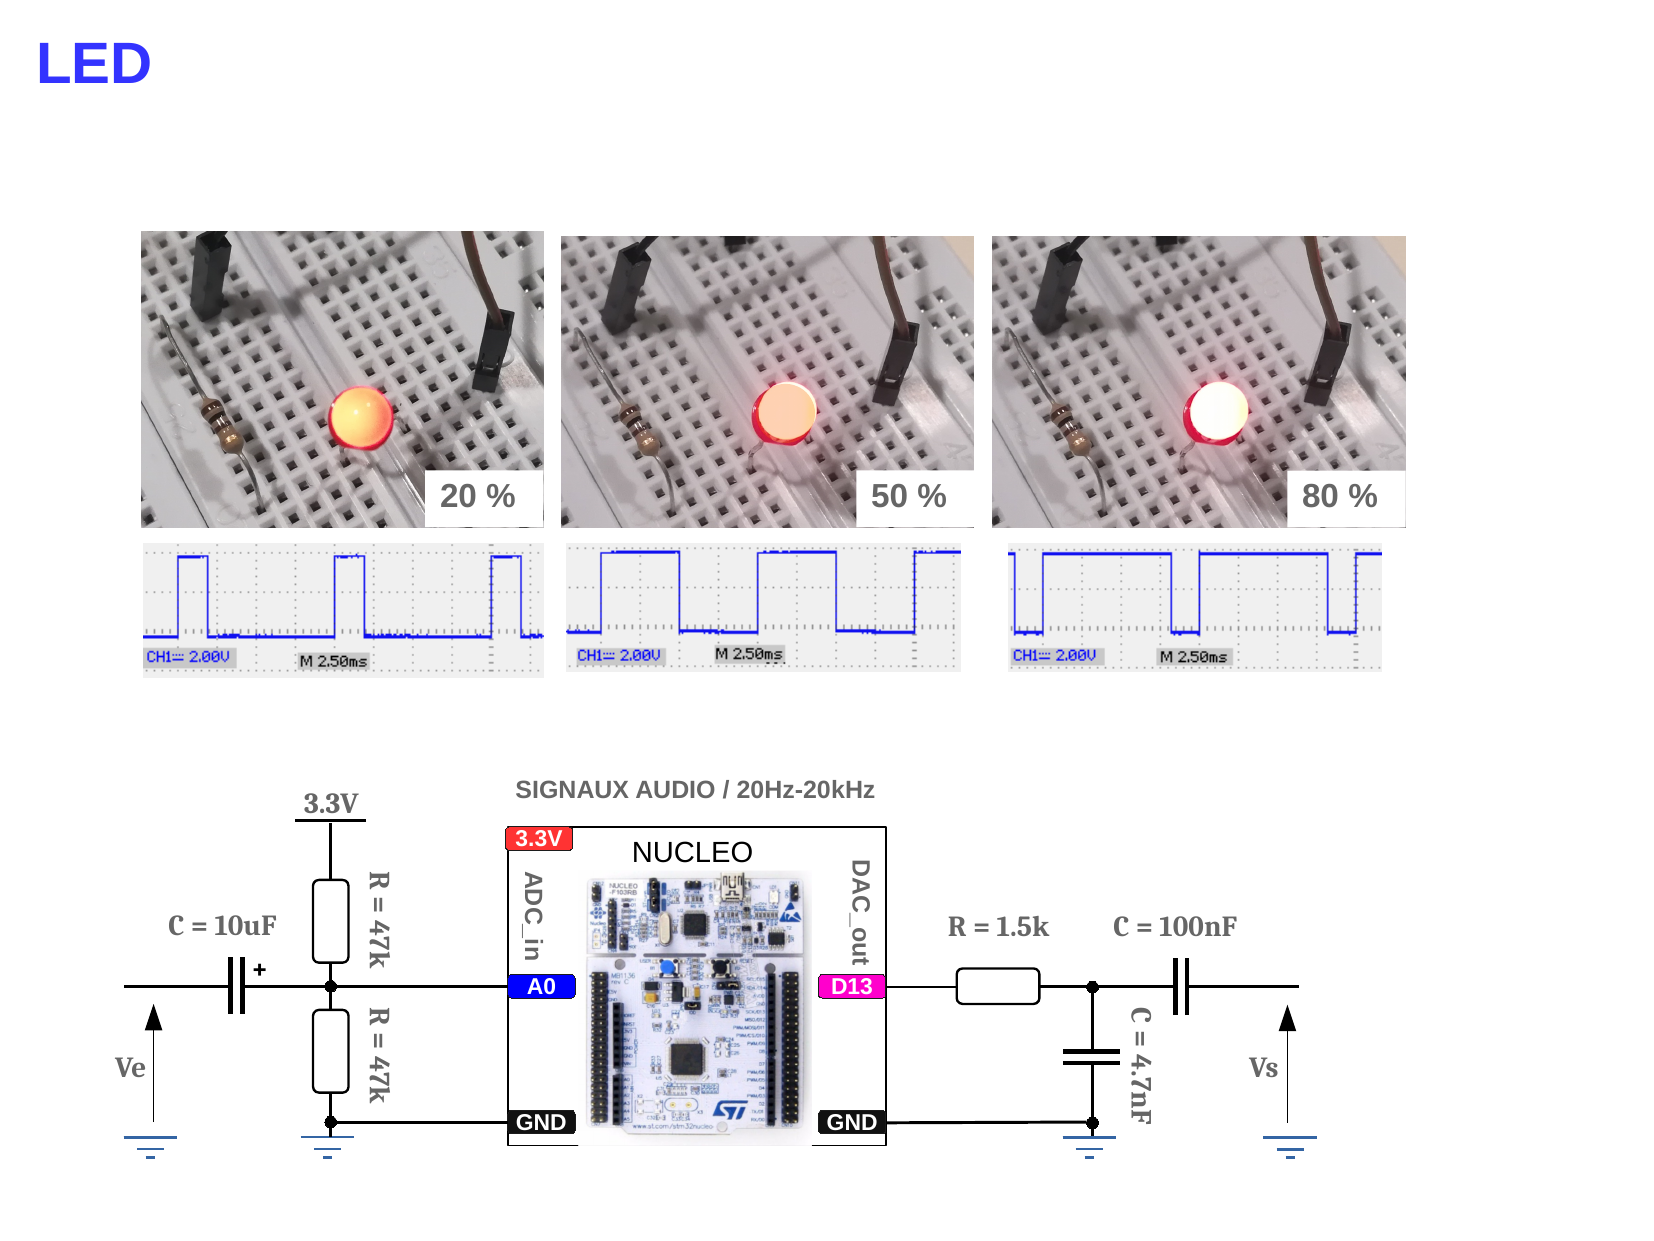

LED
20 %
50 %
80 %
SIGNAUX AUDIO / 20Hz-20kHz
3.3V
3.3V
NUCLEO
DAC_out
ADC_in
R = 47k
C = 10uF
R = 1.5k
C = 100nF
+
D13
A0
R = 47k
Ve
Vs
C = 4.7nF
GND
GND